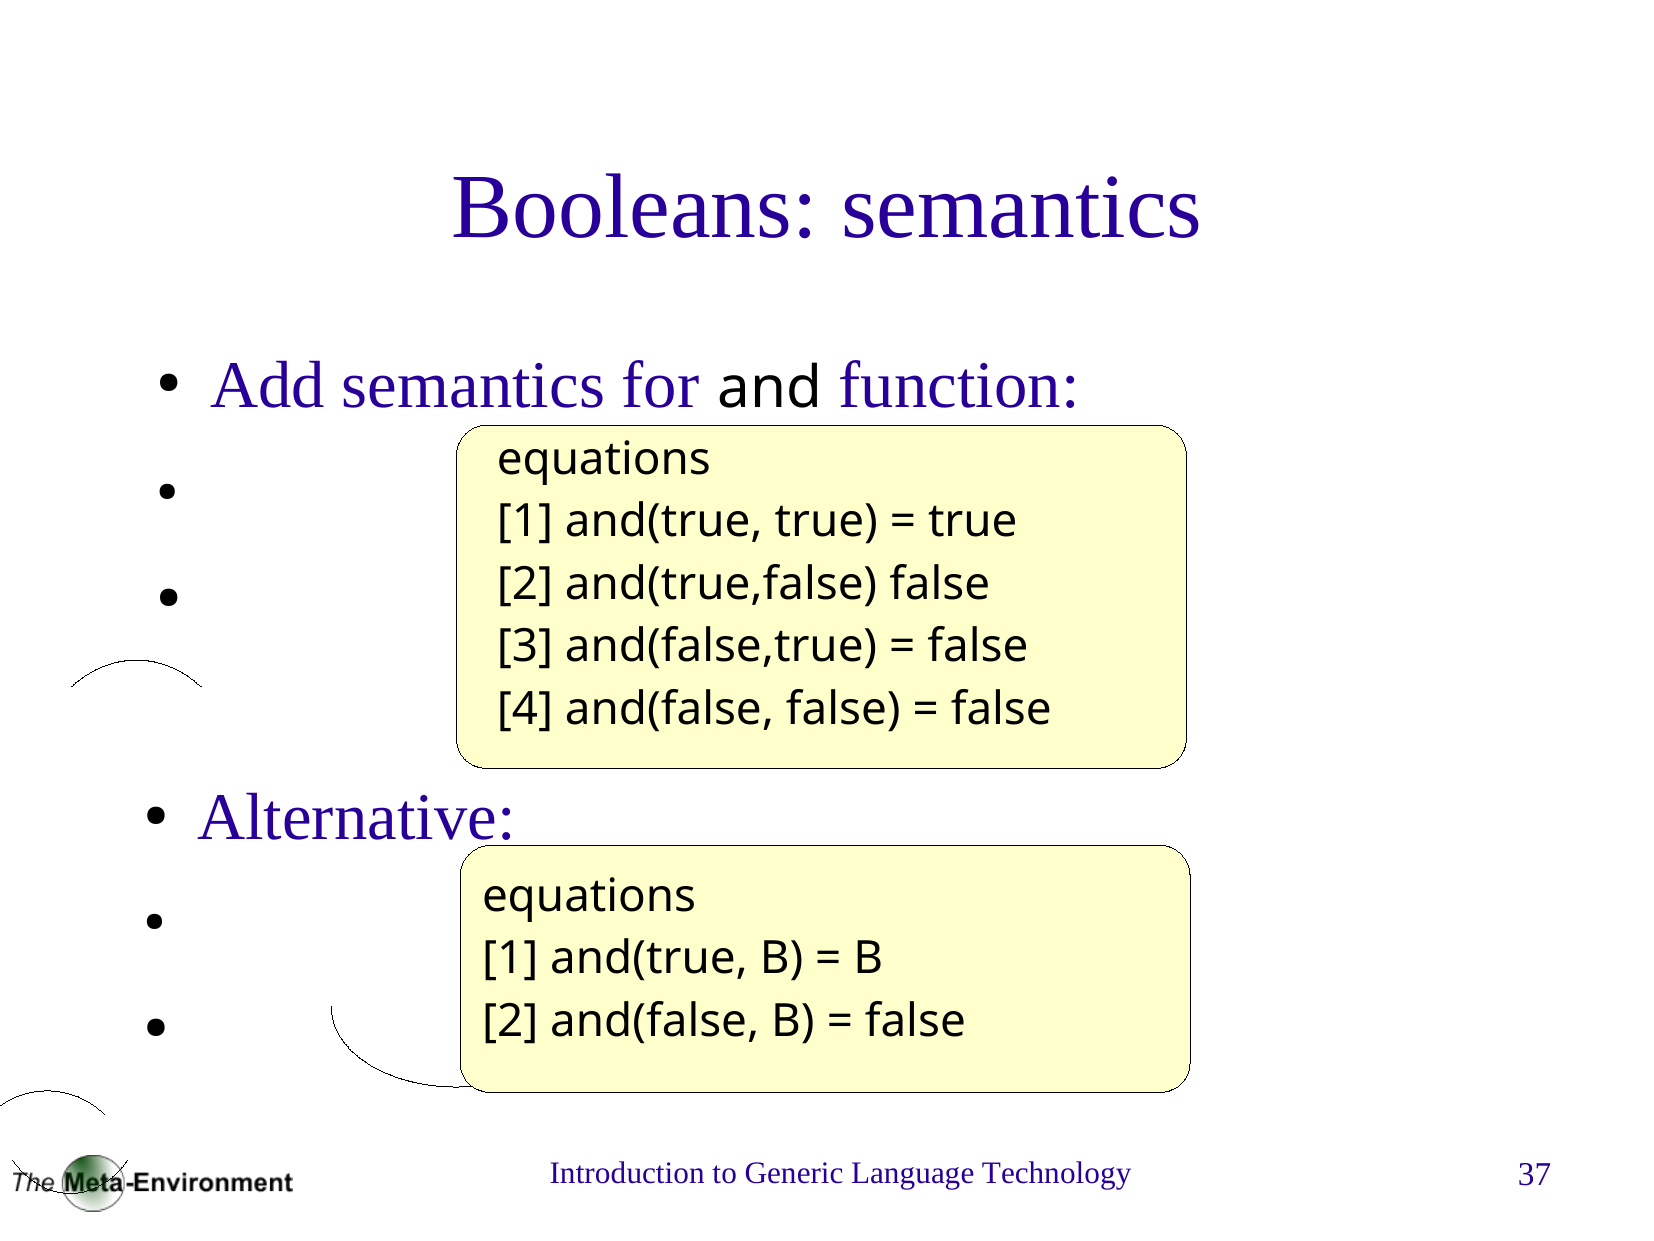

# Booleans: semantics
Add semantics for and function:
equations
[1] and(true, true) = true
[2] and(true,false) false
[3] and(false,true) = false
[4] and(false, false) = false
Alternative:
equations
[1] and(true, B) = B
[2] and(false, B) = false